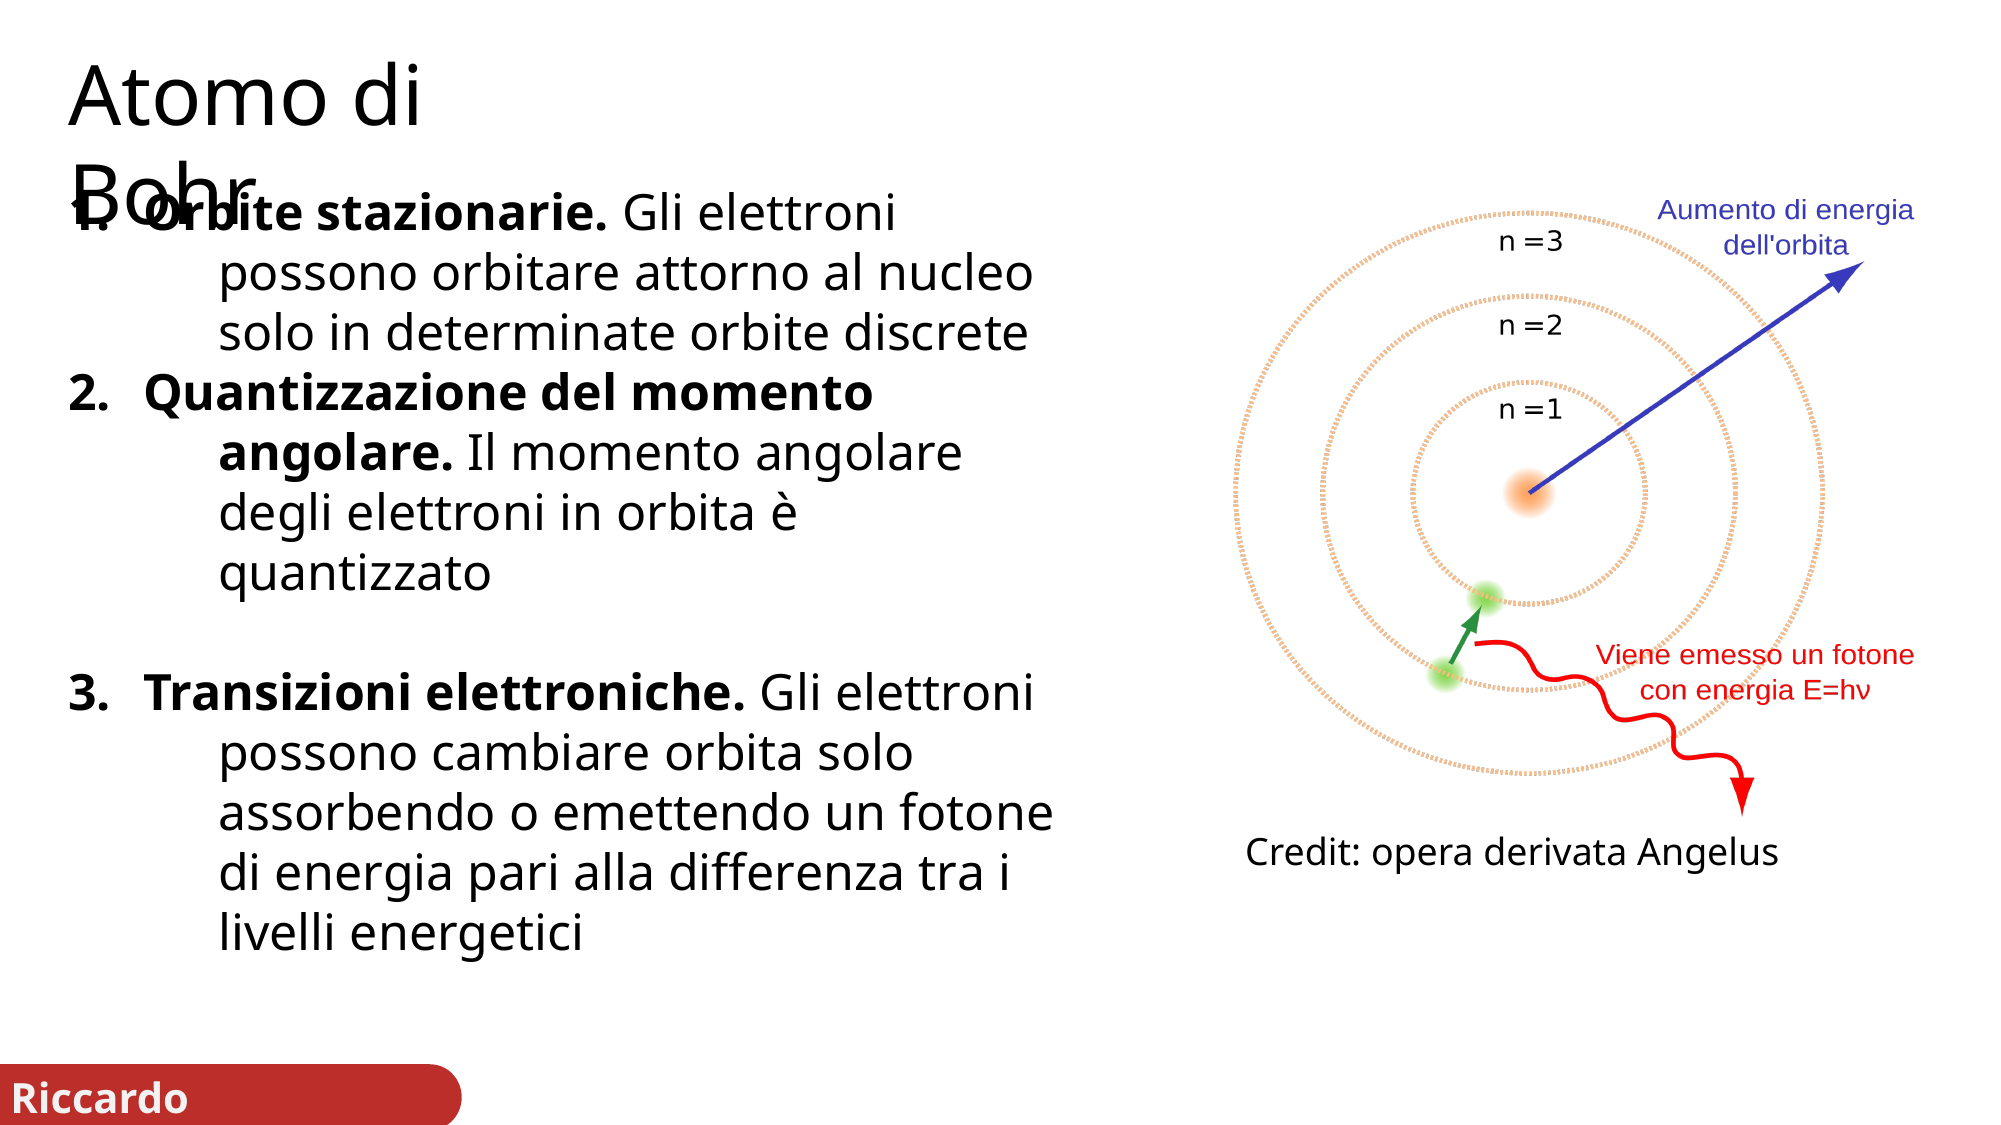

Atomo di Bohr
Orbite stazionarie. Gli elettroni possono orbitare attorno al nucleo solo in determinate orbite discrete
Quantizzazione del momento angolare. Il momento angolare degli elettroni in orbita è quantizzato
Transizioni elettroniche. Gli elettroni possono cambiare orbita solo assorbendo o emettendo un fotone di energia pari alla differenza tra i livelli energetici
Credit: opera derivata Angelus
Riccardo Peltretti